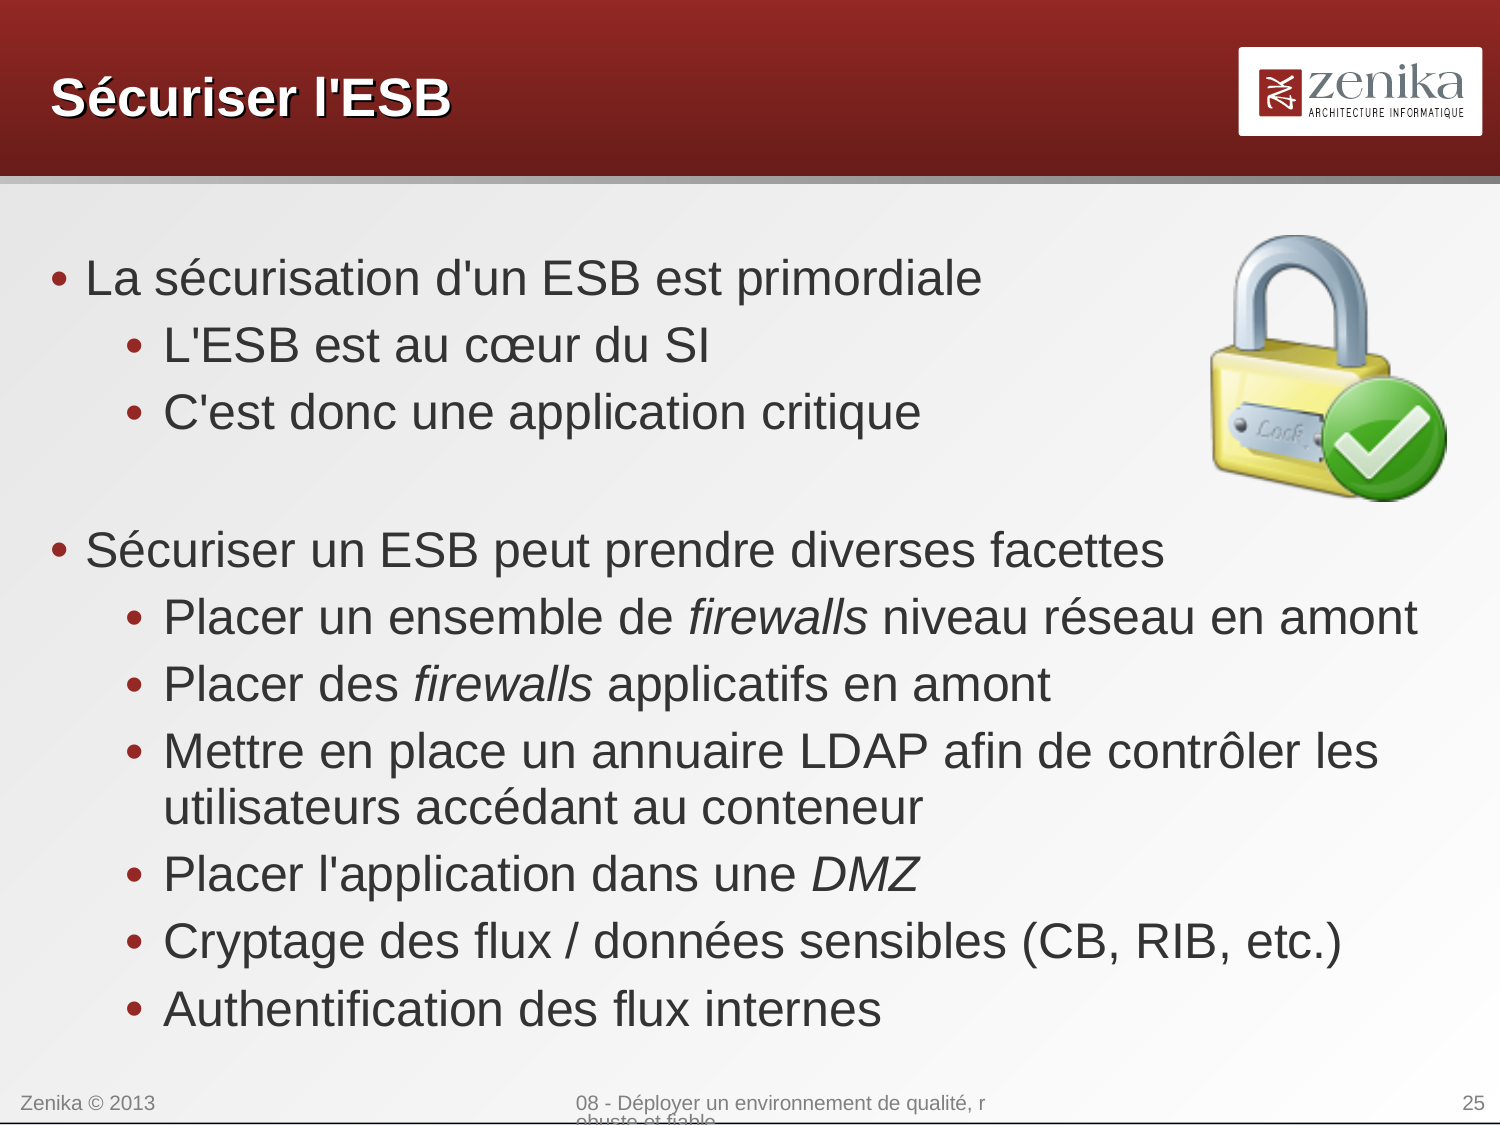

# Sécuriser l'ESB
La sécurisation d'un ESB est primordiale
L'ESB est au cœur du SI
C'est donc une application critique
Sécuriser un ESB peut prendre diverses facettes
Placer un ensemble de firewalls niveau réseau en amont
Placer des firewalls applicatifs en amont
Mettre en place un annuaire LDAP afin de contrôler les utilisateurs accédant au conteneur
Placer l'application dans une DMZ
Cryptage des flux / données sensibles (CB, RIB, etc.)
Authentification des flux internes